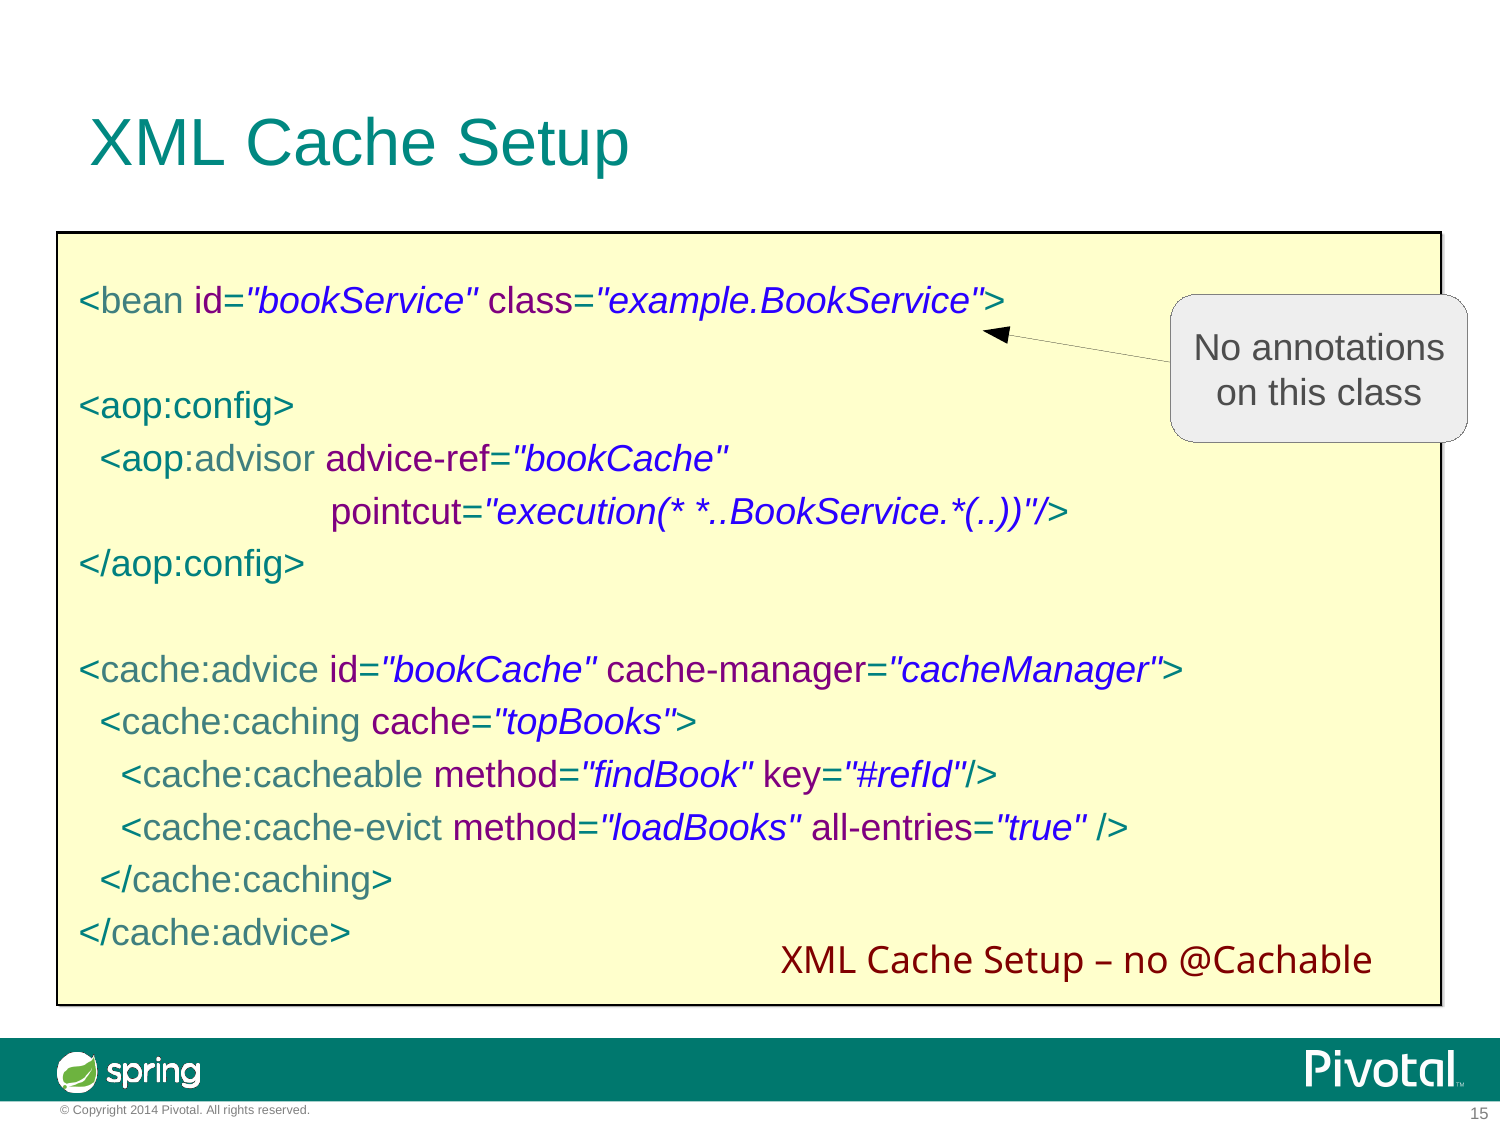

# XML Cache Setup
<bean id="bookService" class="example.BookService">
<aop:config>
 <aop:advisor advice-ref="bookCache"
 pointcut="execution(* *..BookService.*(..))"/>
</aop:config>
<cache:advice id="bookCache" cache-manager="cacheManager">
 <cache:caching cache="topBooks">
 <cache:cacheable method="findBook" key="#refId"/>
 <cache:cache-evict method="loadBooks" all-entries="true" />
 </cache:caching>
</cache:advice>
No annotations on this class
XML Cache Setup – no @Cachable